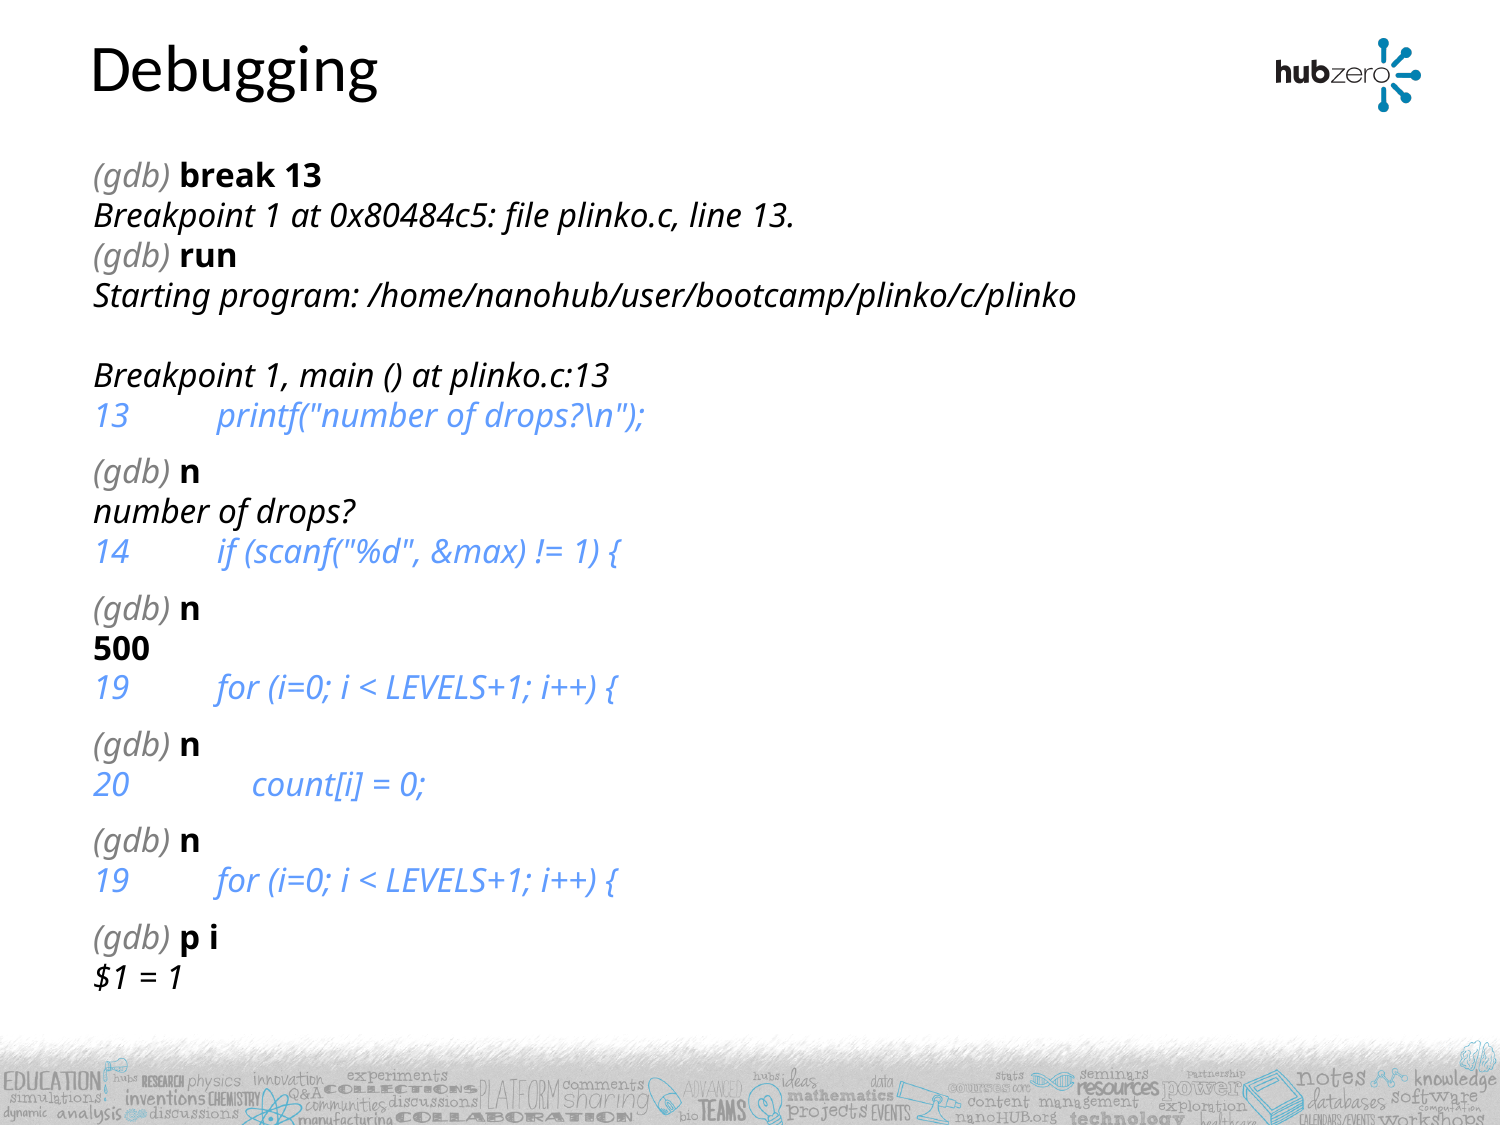

Debugging
(gdb) break 13
Breakpoint 1 at 0x80484c5: file plinko.c, line 13.
(gdb) run
Starting program: /home/nanohub/user/bootcamp/plinko/c/plinko
Breakpoint 1, main () at plinko.c:13
13 printf("number of drops?\n");
(gdb) n
number of drops?
14 if (scanf("%d", &max) != 1) {
(gdb) n
500
19 for (i=0; i < LEVELS+1; i++) {
(gdb) n
20 count[i] = 0;
(gdb) n
19 for (i=0; i < LEVELS+1; i++) {
(gdb) p i
$1 = 1